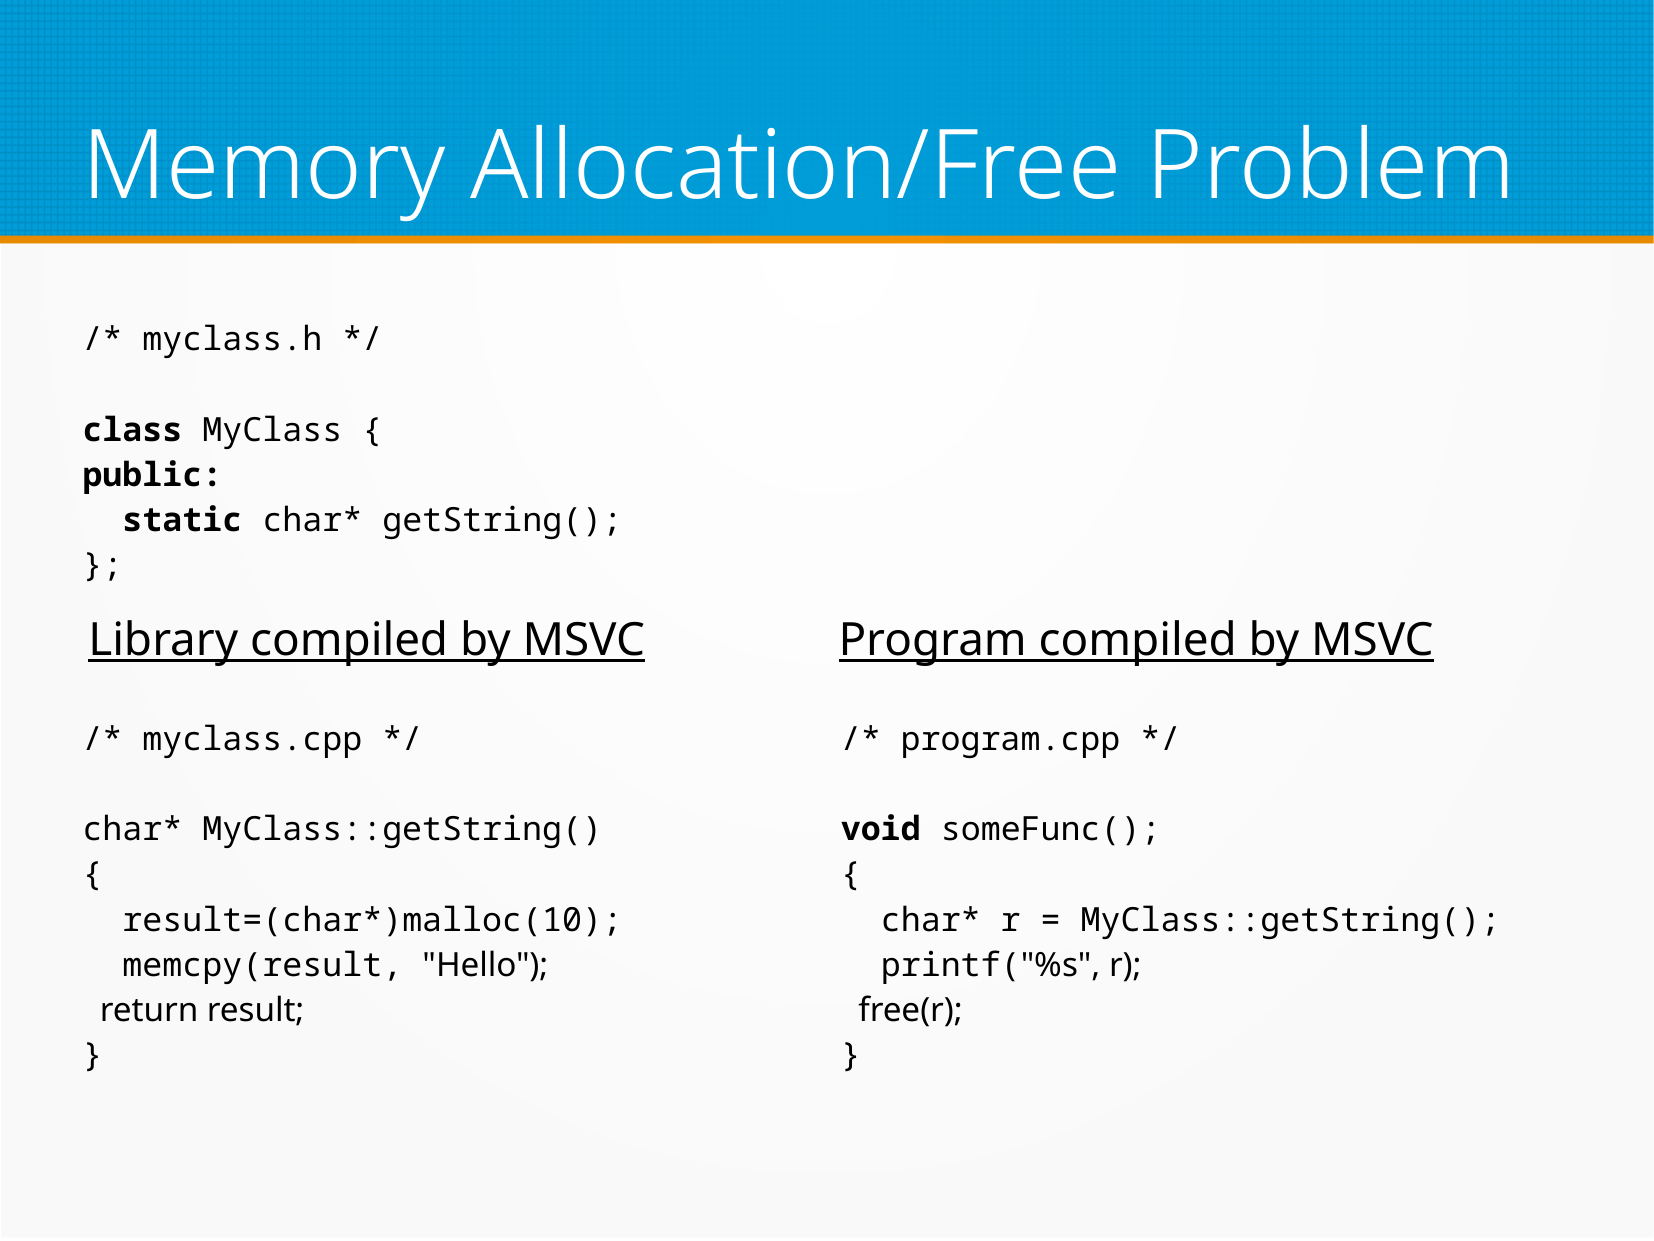

# Memory Allocation/Free Problem
/* myclass.h */
class MyClass {
public:
 static char* getString();
};
Library compiled by MSVC
Program compiled by MSVC
/* myclass.cpp */
char* MyClass::getString()
{
 result=(char*)malloc(10);
 memcpy(result, "Hello");
 return result;
}
/* program.cpp */
void someFunc();
{
 char* r = MyClass::getString();
 printf("%s", r);
 free(r);
}